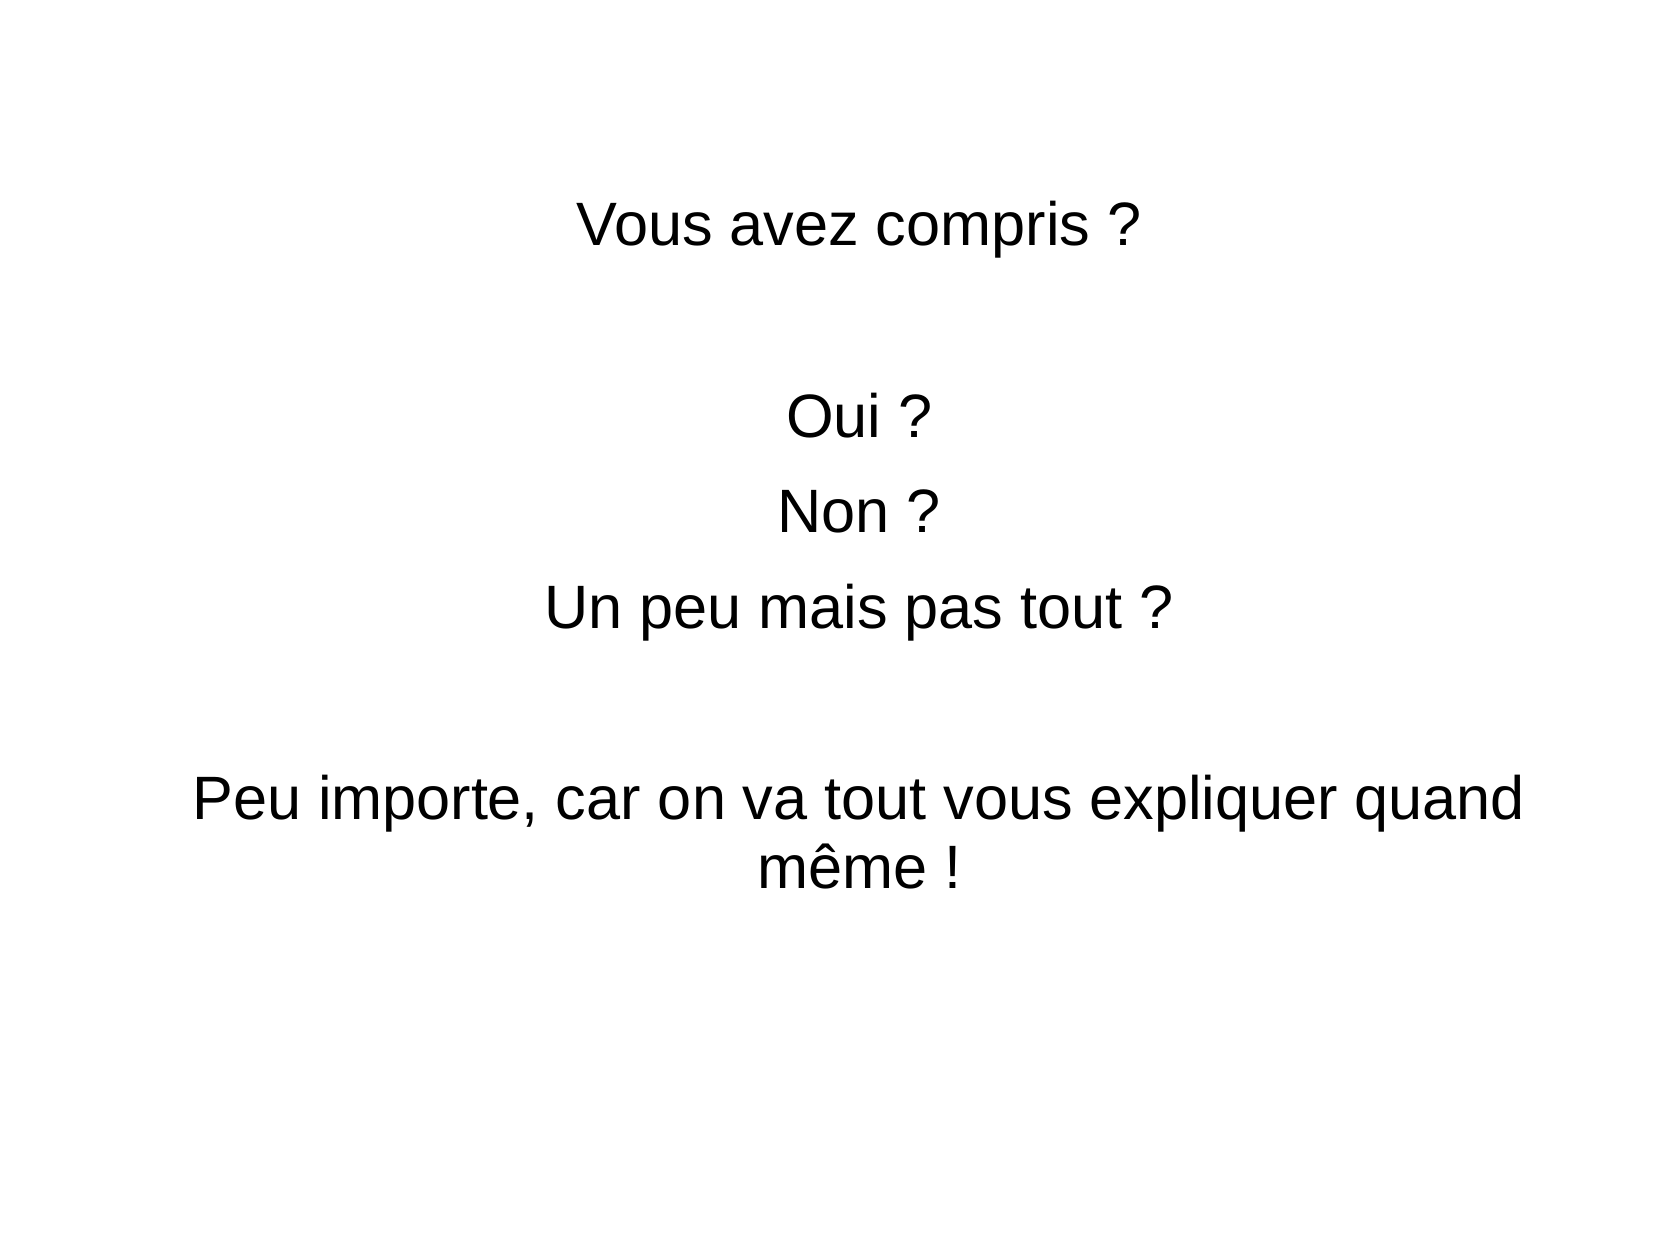

# Vous avez compris ?
Oui ?
Non ?
Un peu mais pas tout ?
Peu importe, car on va tout vous expliquer quand même !